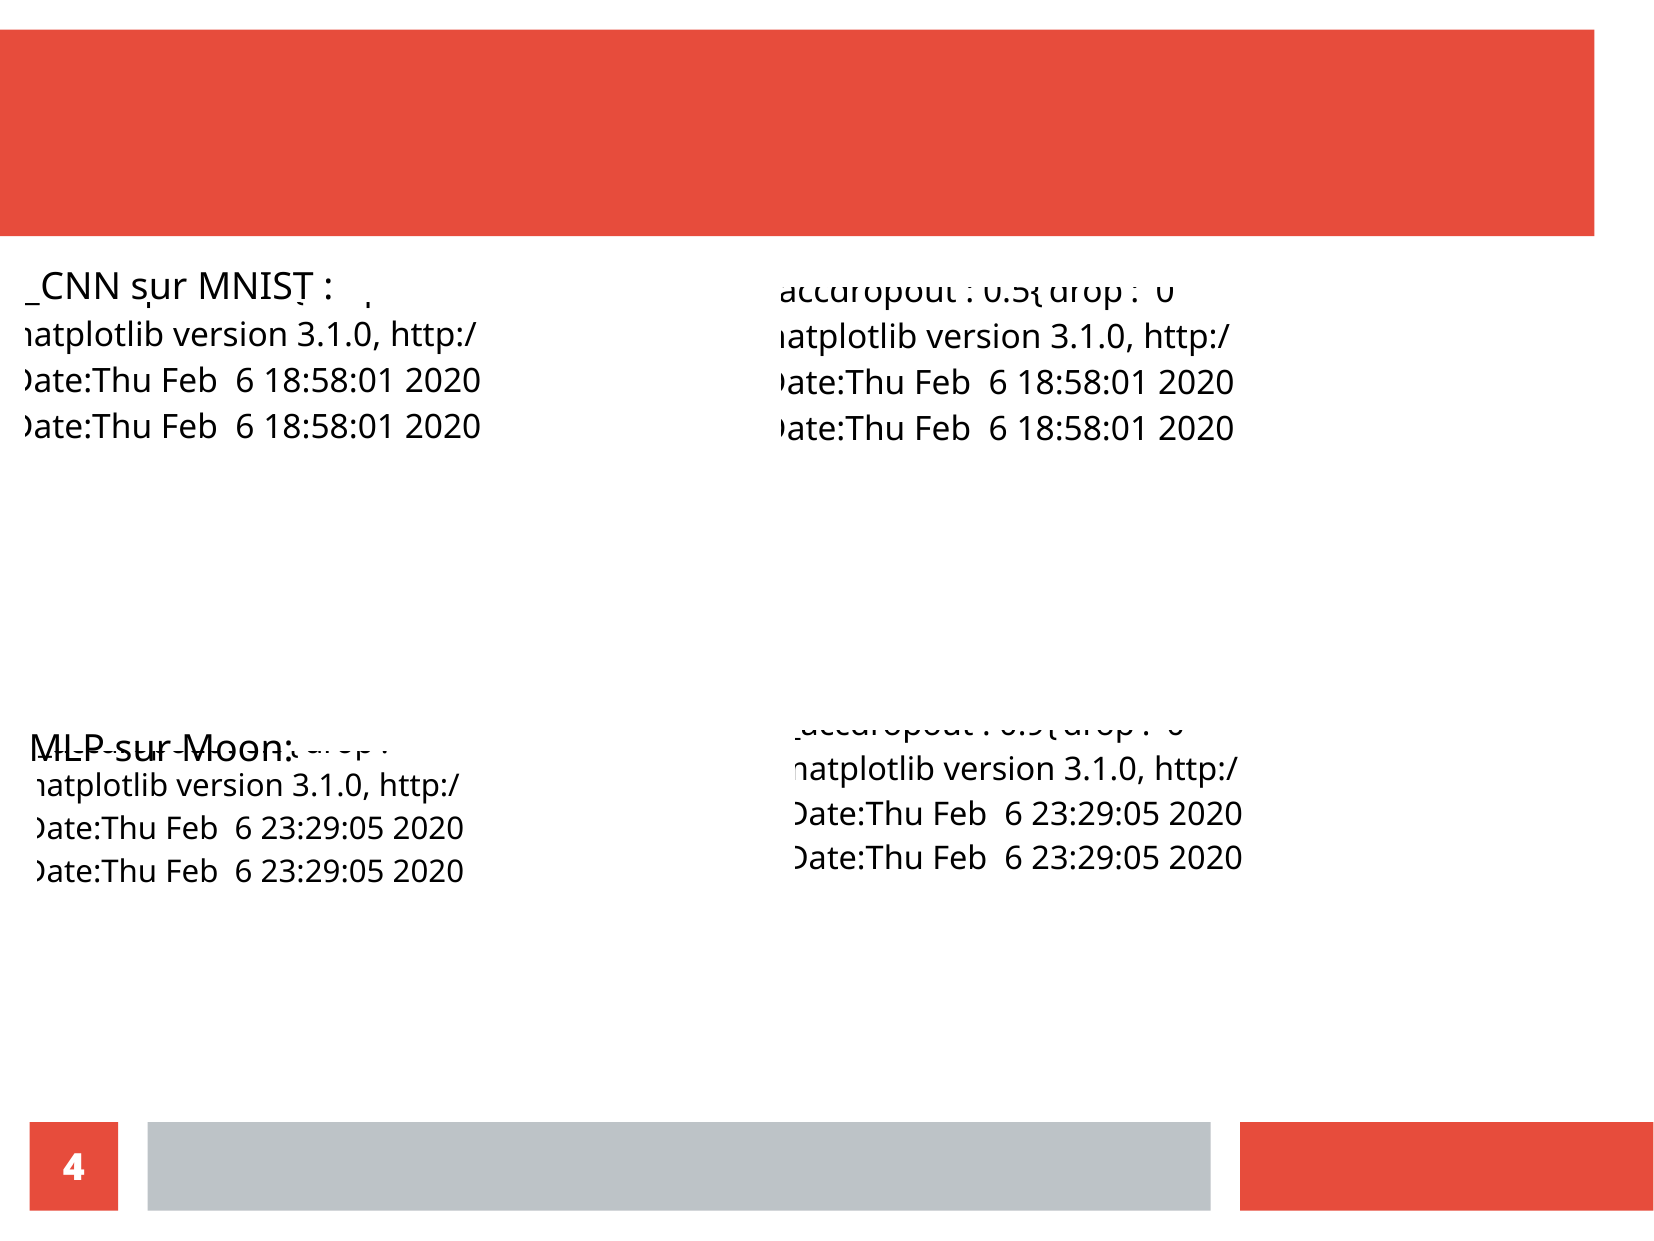

#
CNN sur MNIST :
MLP sur Moon:
4